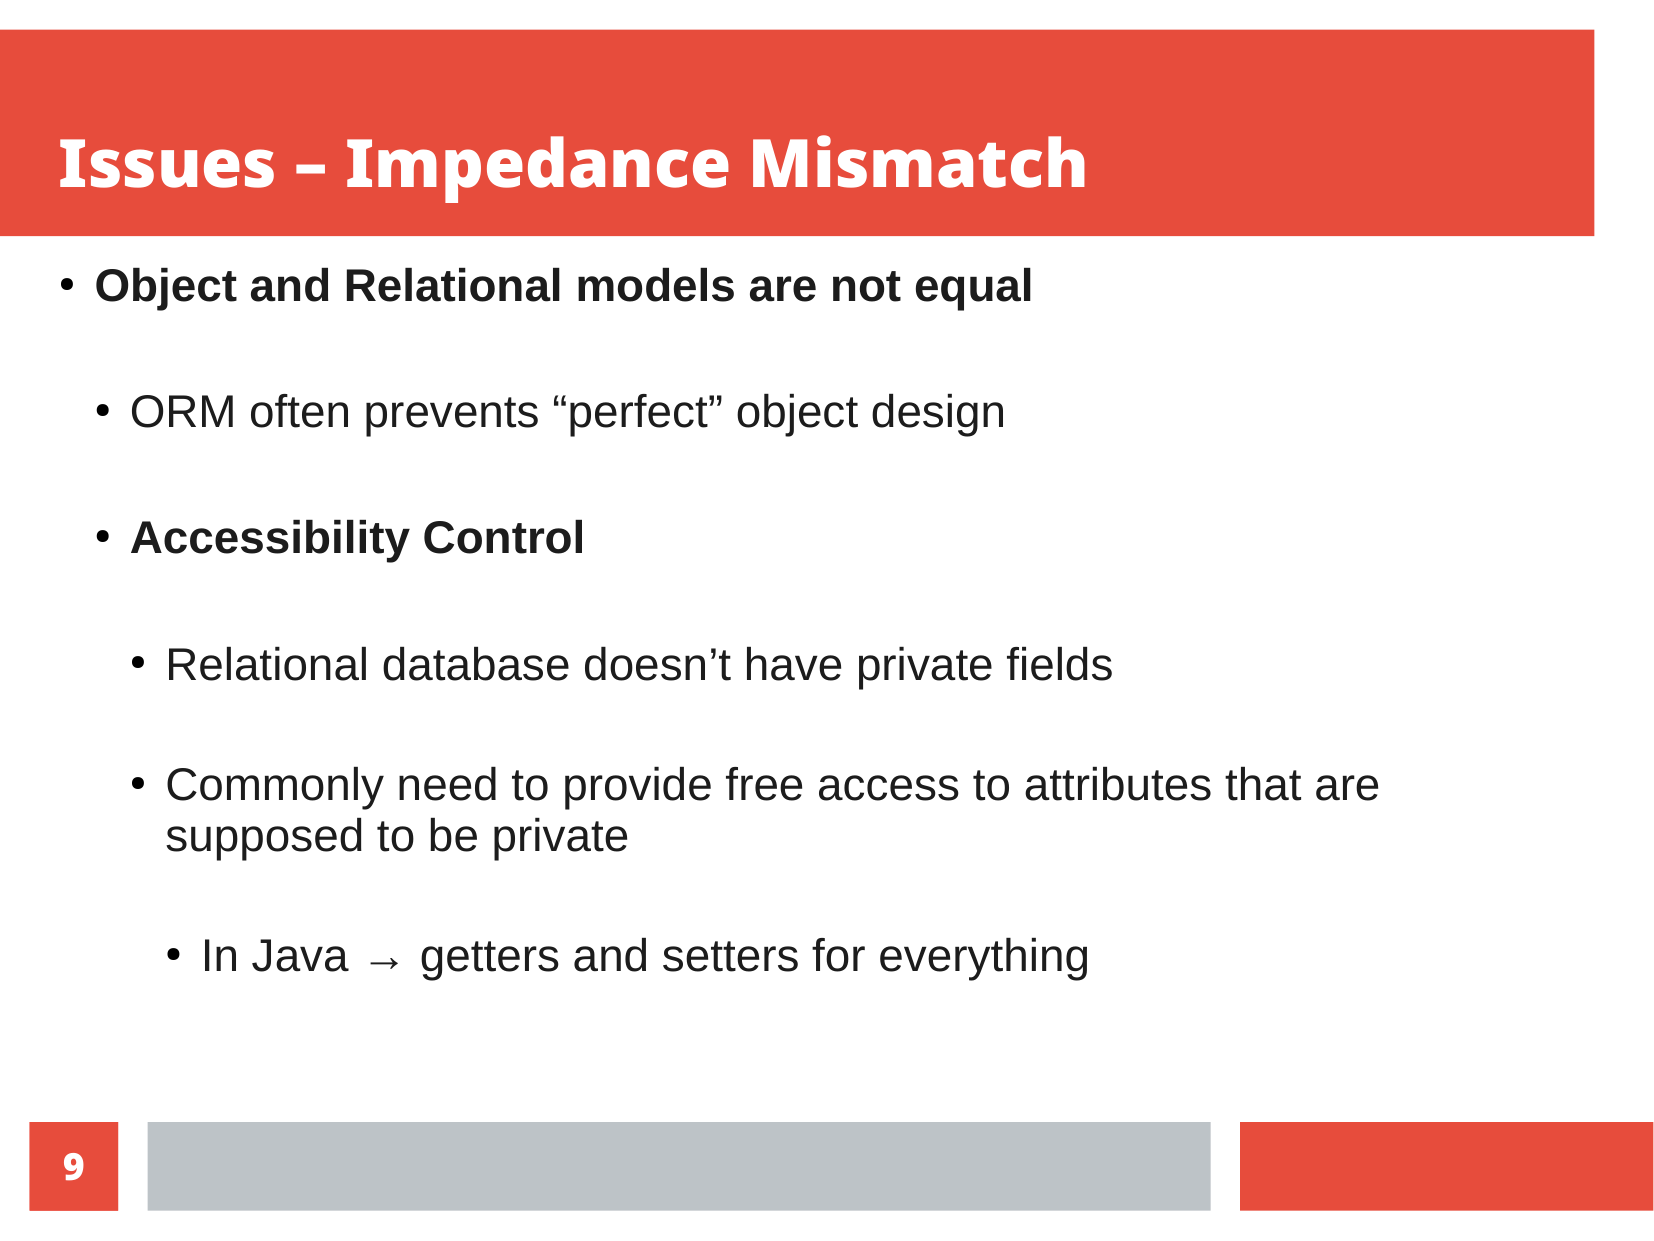

# Issues – Impedance Mismatch
Object and Relational models are not equal
ORM often prevents “perfect” object design
Accessibility Control
Relational database doesn’t have private fields
Commonly need to provide free access to attributes that are supposed to be private
In Java → getters and setters for everything
9